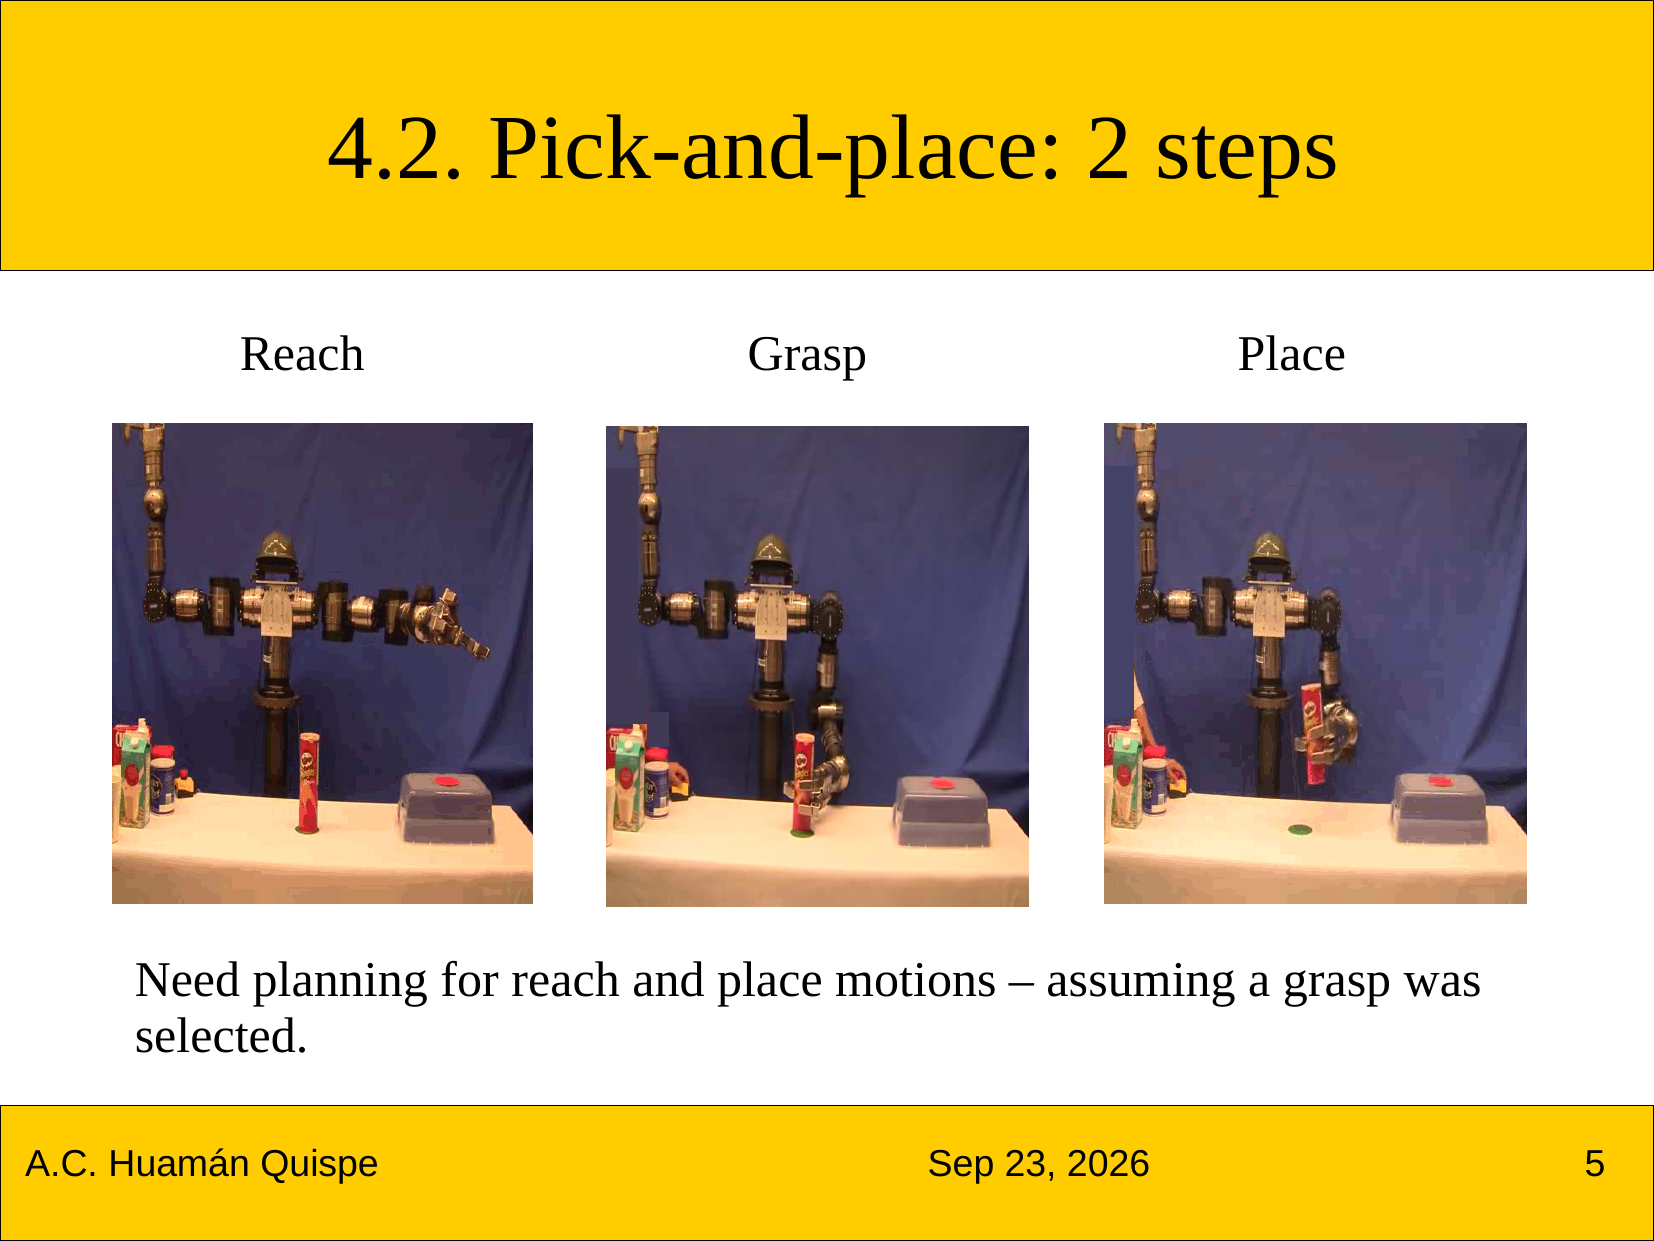

# 4.2. Pick-and-place: 2 steps
Reach
Grasp
Place
Need planning for reach and place motions – assuming a grasp was selected.